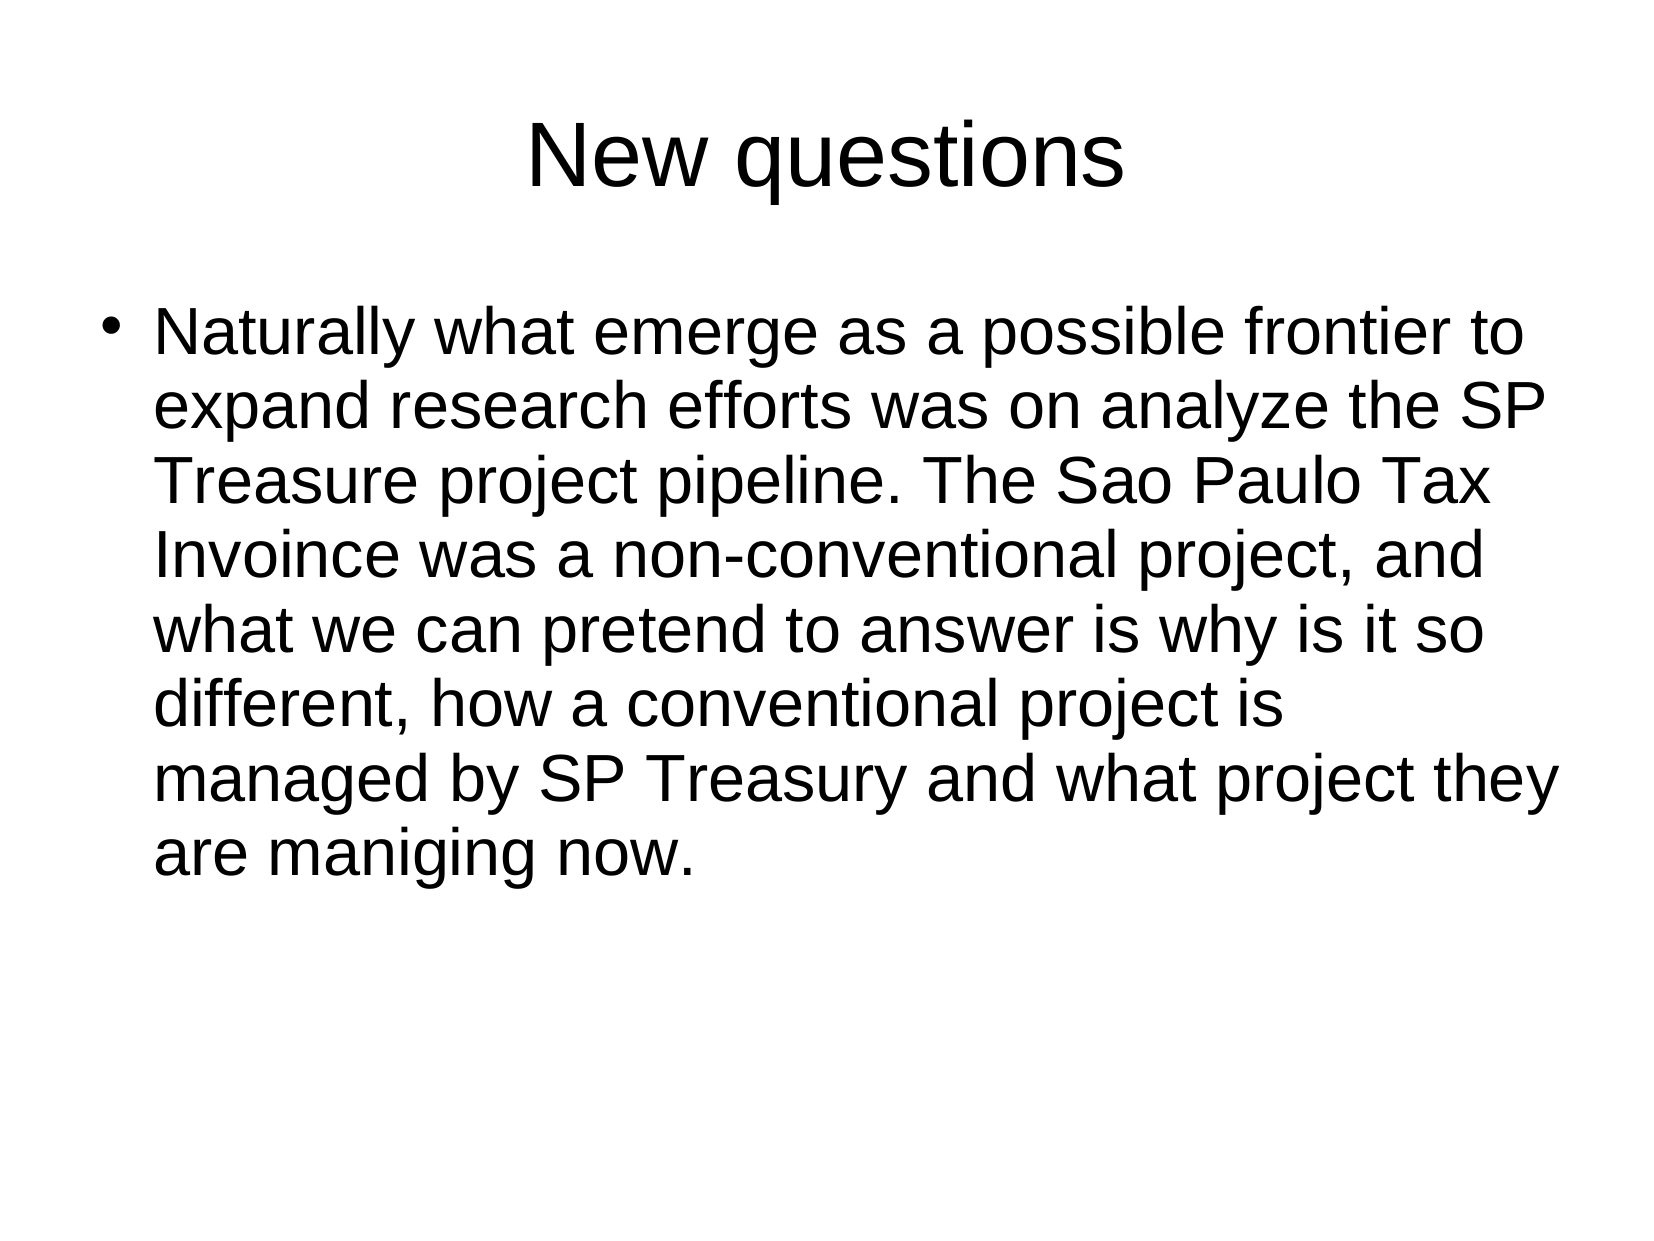

# New questions
Naturally what emerge as a possible frontier to expand research efforts was on analyze the SP Treasure project pipeline. The Sao Paulo Tax Invoince was a non-conventional project, and what we can pretend to answer is why is it so different, how a conventional project is managed by SP Treasury and what project they are maniging now.